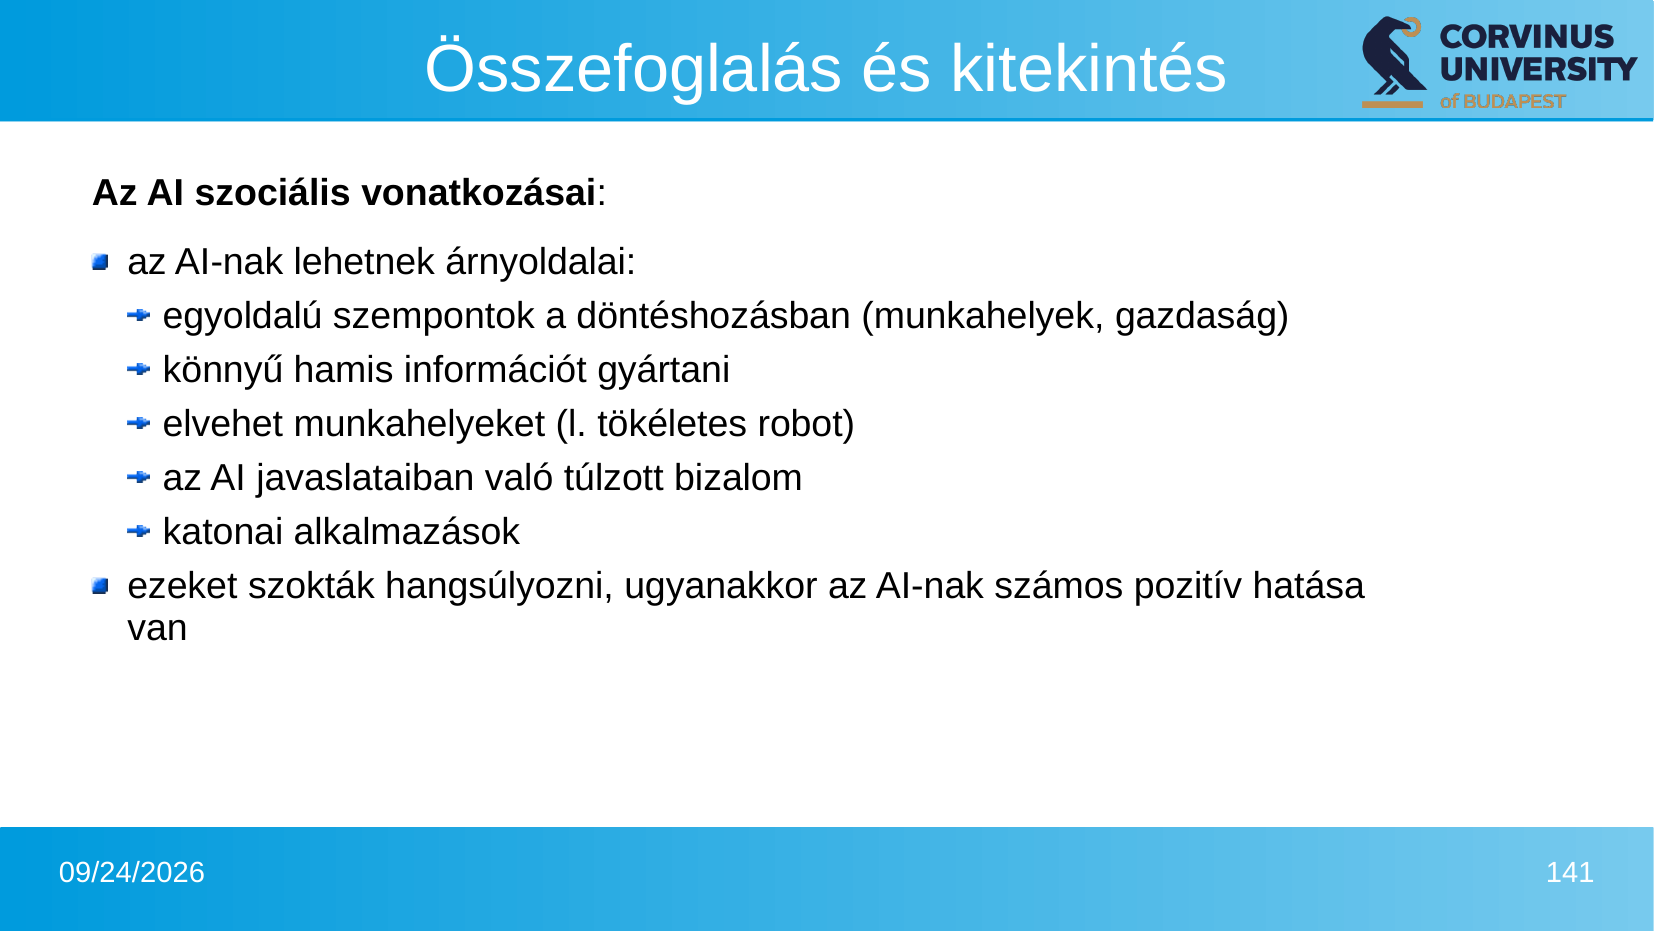

# Összefoglalás és kitekintés
Az AI szociális vonatkozásai:
az AI-nak lehetnek árnyoldalai:
egyoldalú szempontok a döntéshozásban (munkahelyek, gazdaság)
könnyű hamis információt gyártani
elvehet munkahelyeket (l. tökéletes robot)
az AI javaslataiban való túlzott bizalom
katonai alkalmazások
ezeket szokták hangsúlyozni, ugyanakkor az AI-nak számos pozitív hatása van
141